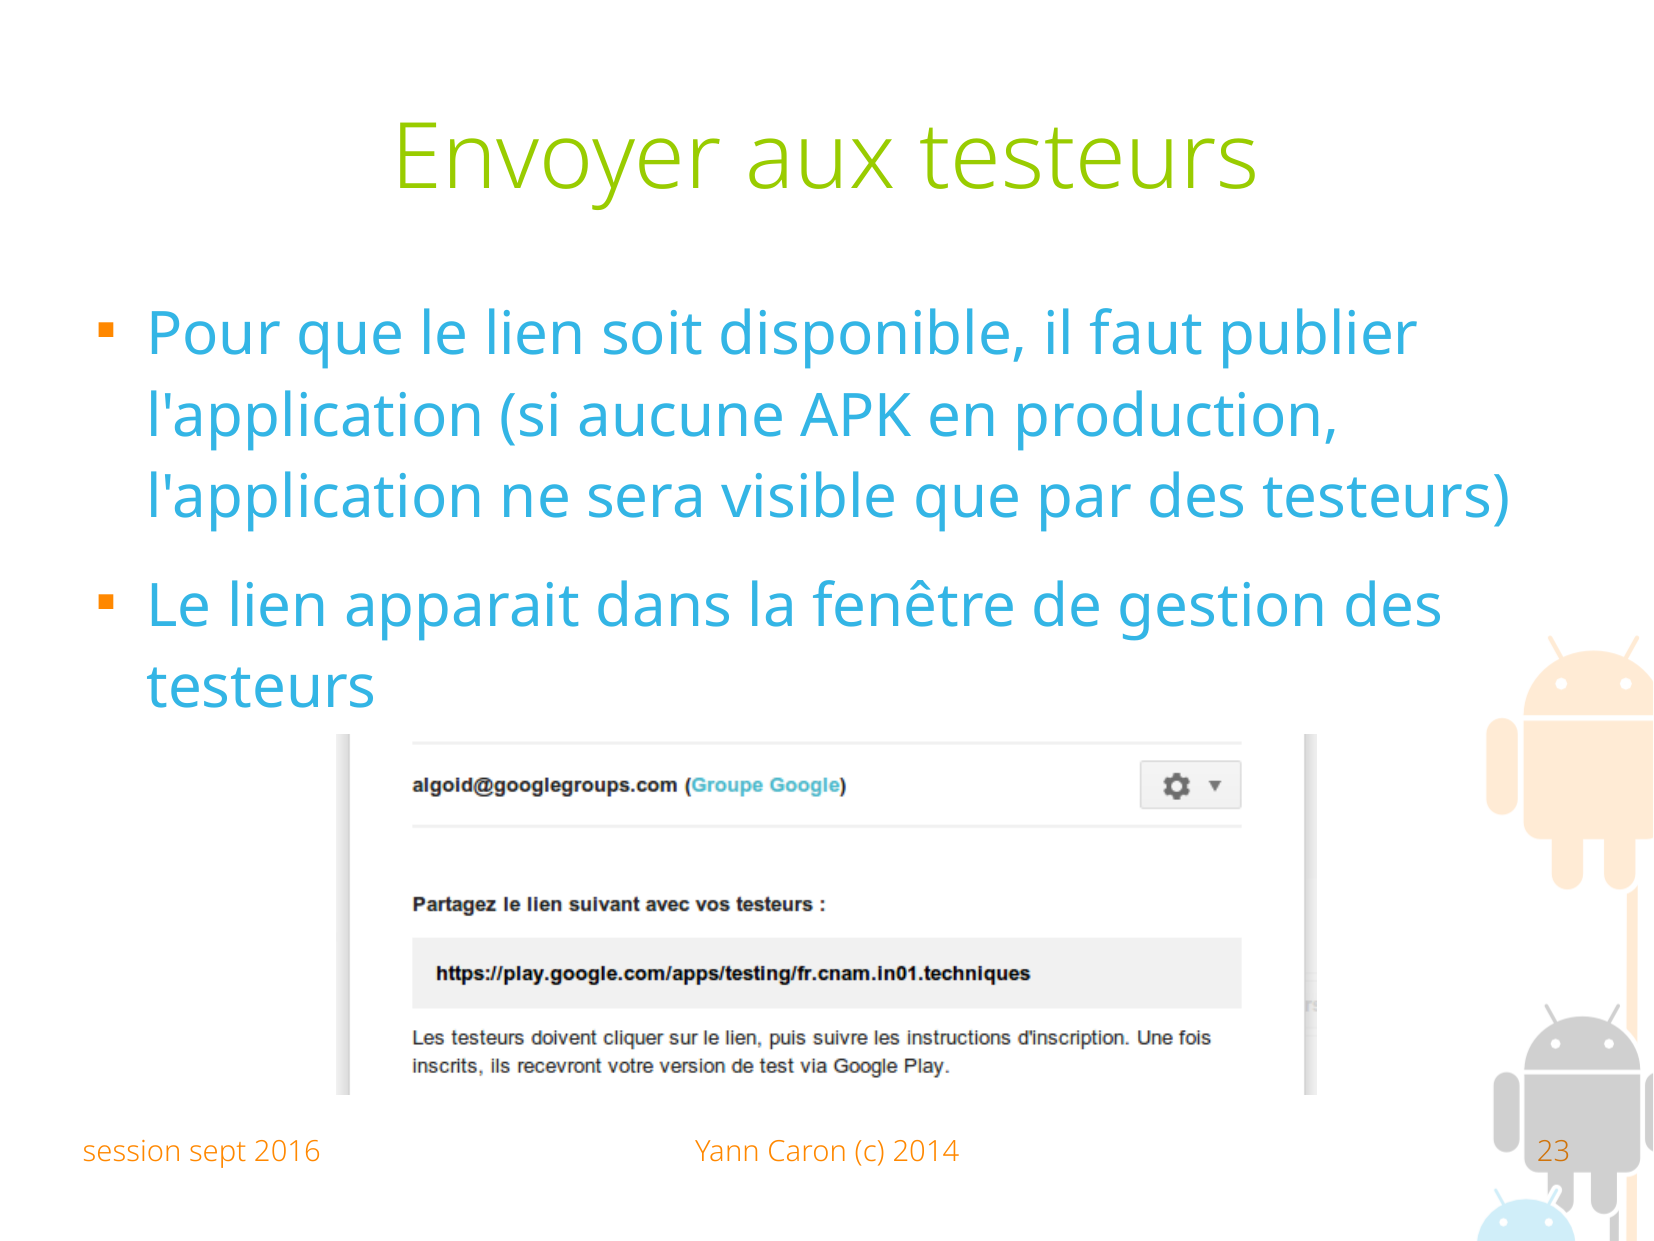

# Envoyer aux testeurs
Pour que le lien soit disponible, il faut publier l'application (si aucune APK en production, l'application ne sera visible que par des testeurs)
Le lien apparait dans la fenêtre de gestion des testeurs
session sept 2016
Yann Caron (c) 2014
23